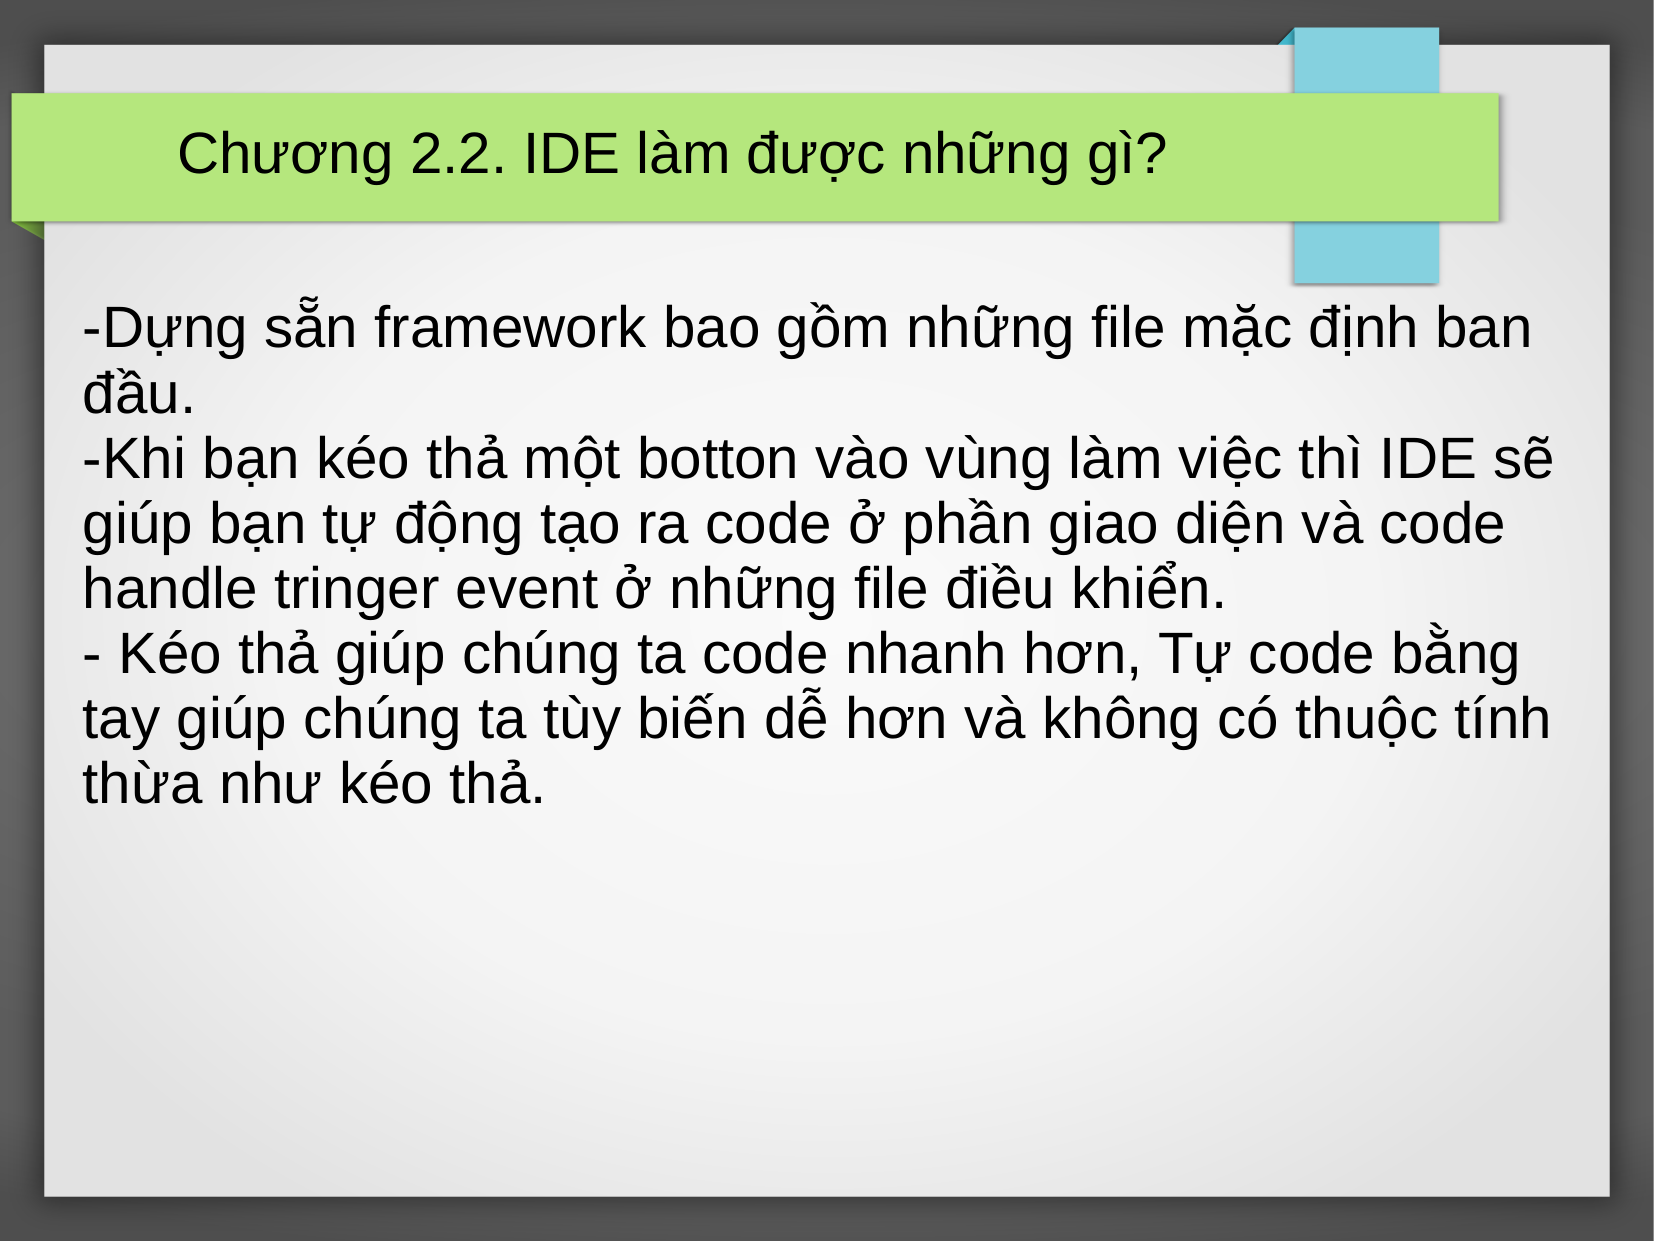

# Chương 2.2. IDE làm được những gì?
-Dựng sẵn framework bao gồm những file mặc định ban đầu.
-Khi bạn kéo thả một botton vào vùng làm việc thì IDE sẽ giúp bạn tự động tạo ra code ở phần giao diện và code handle tringer event ở những file điều khiển.
- Kéo thả giúp chúng ta code nhanh hơn, Tự code bằng tay giúp chúng ta tùy biến dễ hơn và không có thuộc tính thừa như kéo thả.